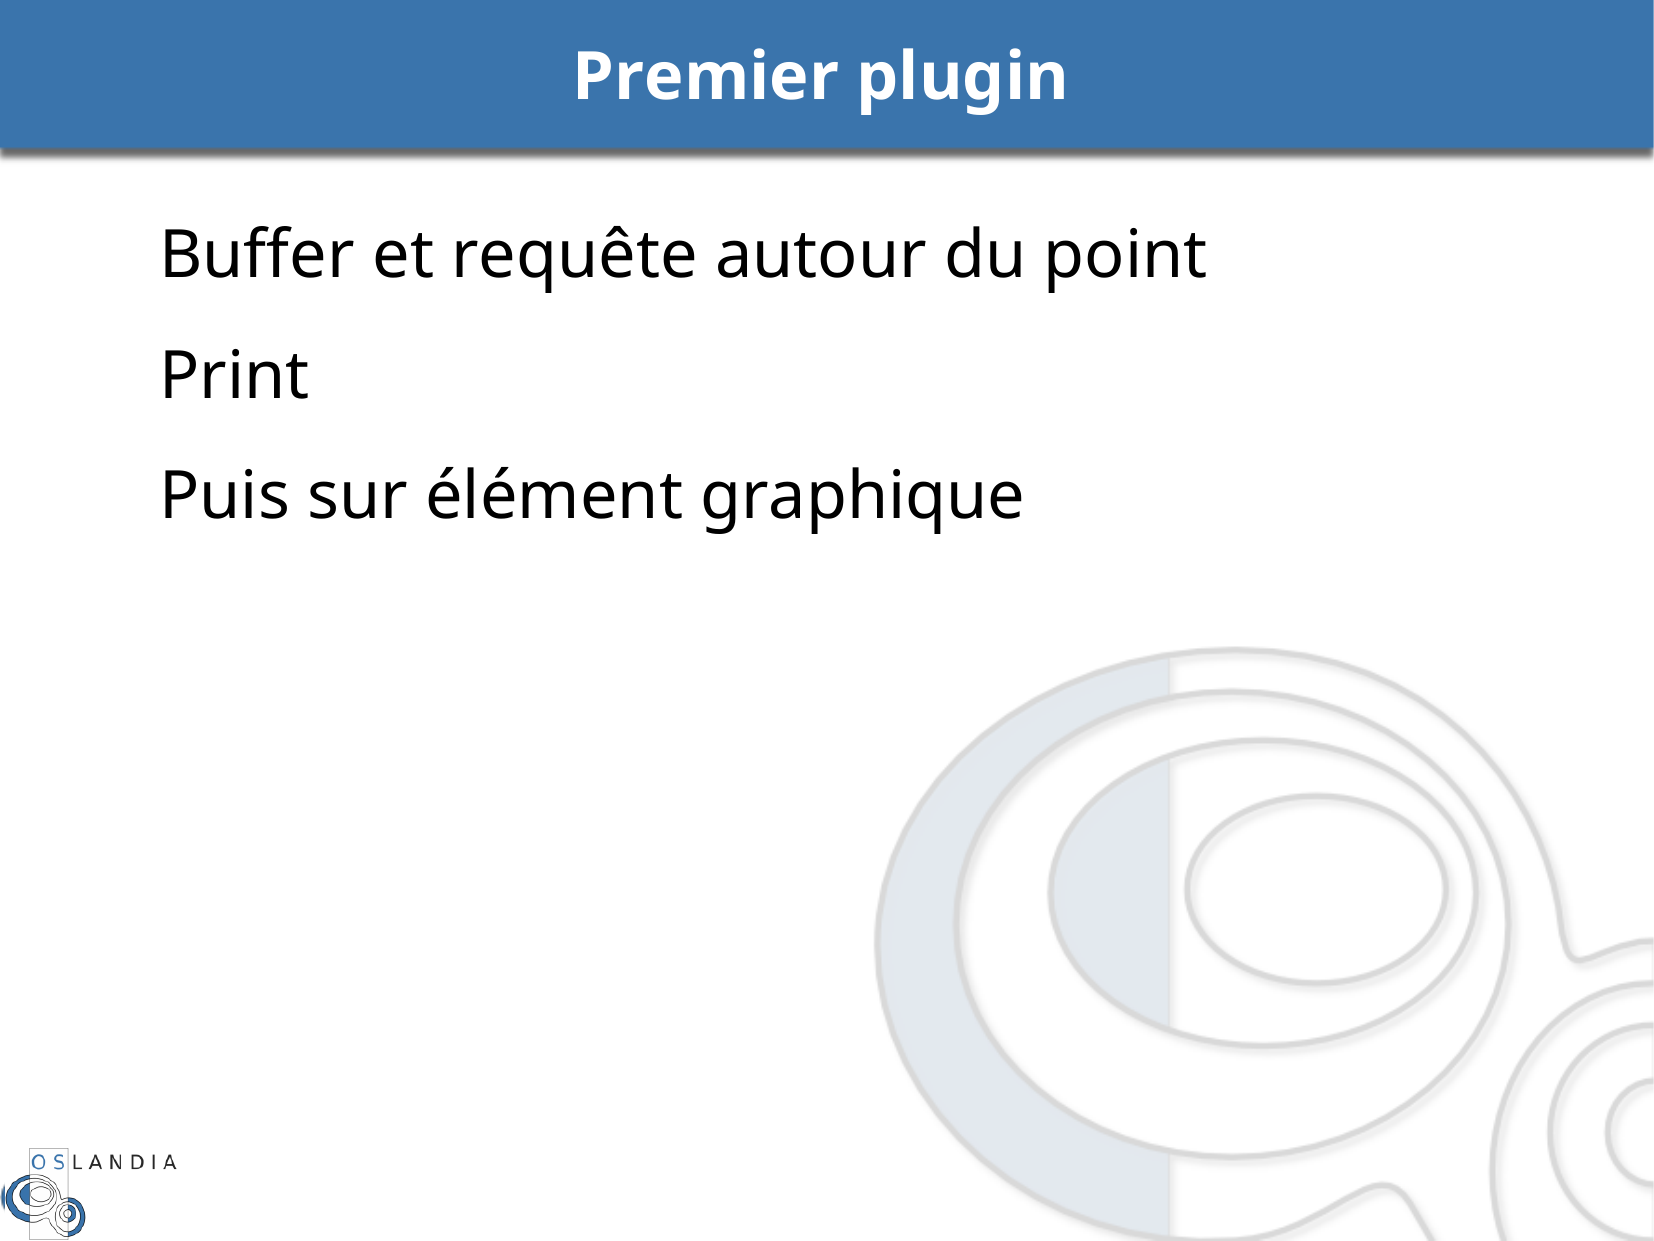

# Premier plugin
Buffer et requête autour du point
Print
Puis sur élément graphique